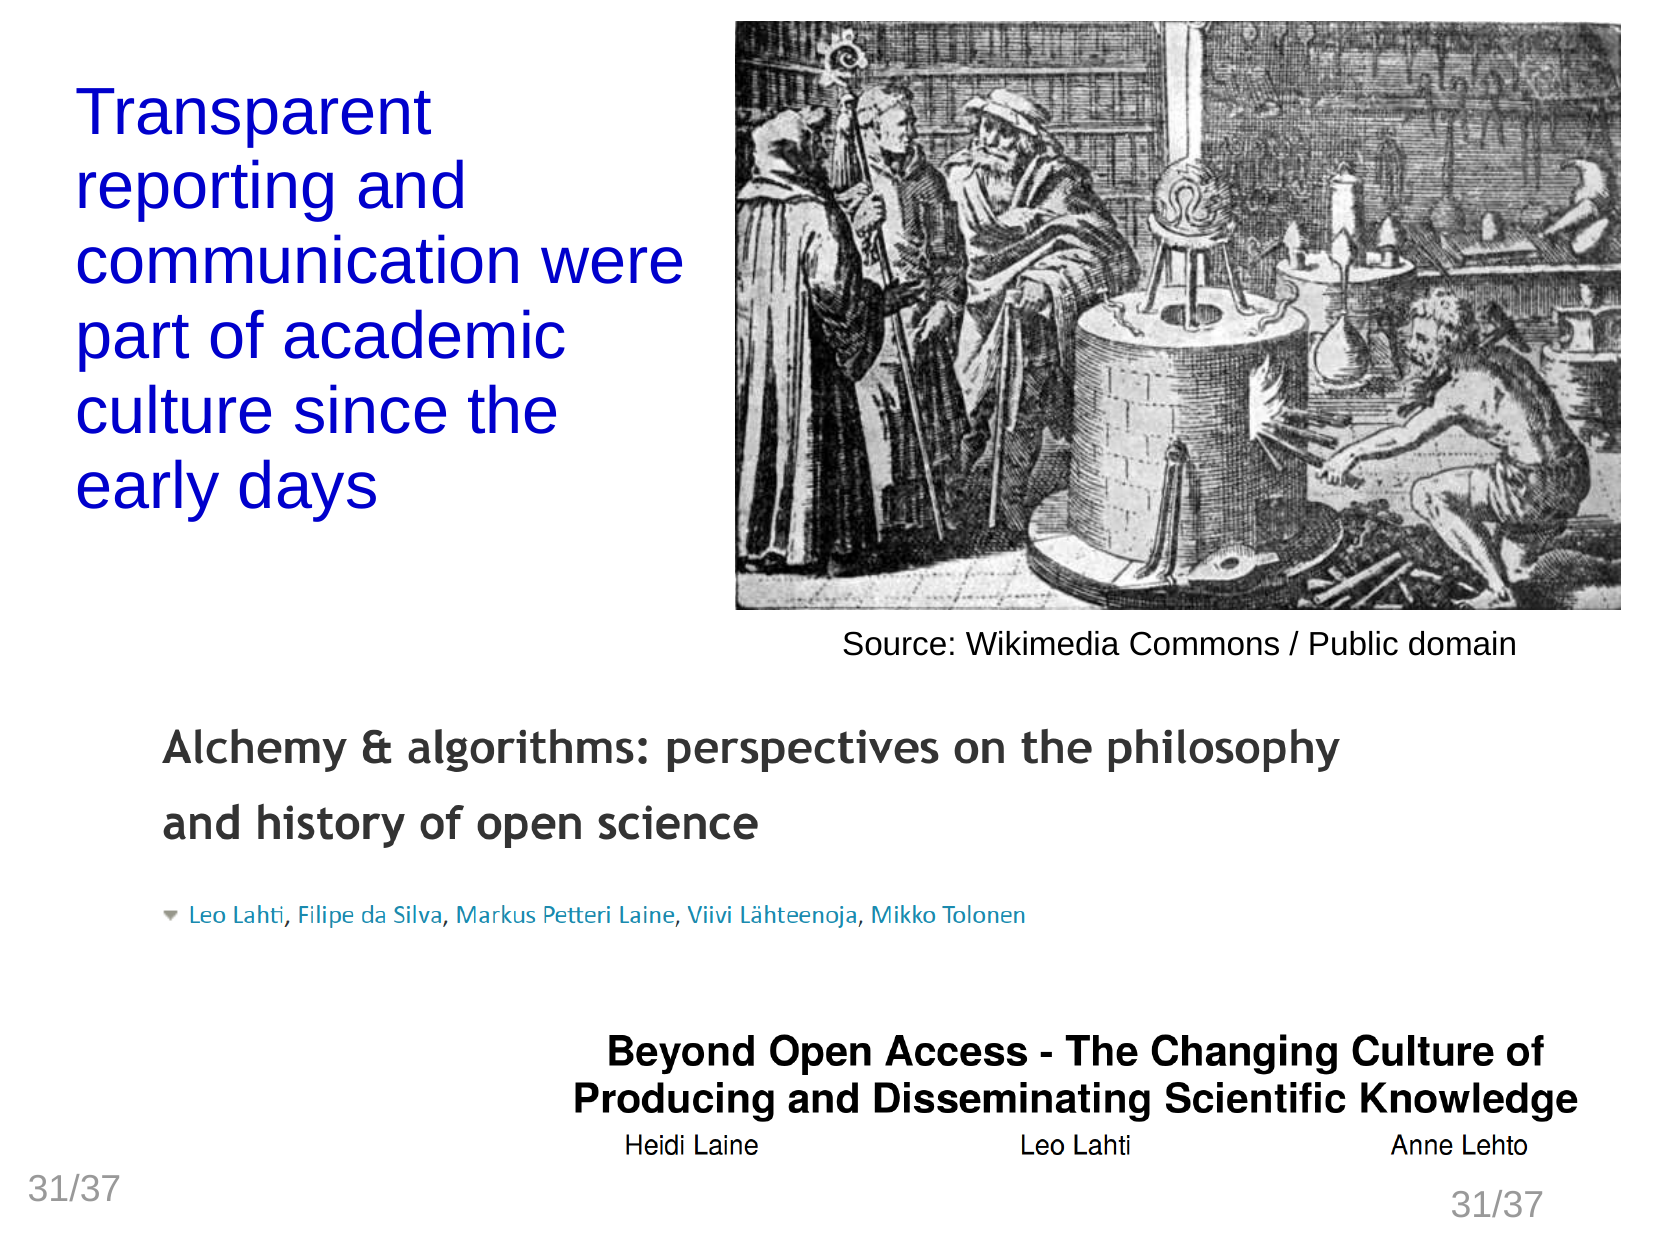

# Transparent reporting and communication were part of academic culture since the early days
Source: Wikimedia Commons / Public domain